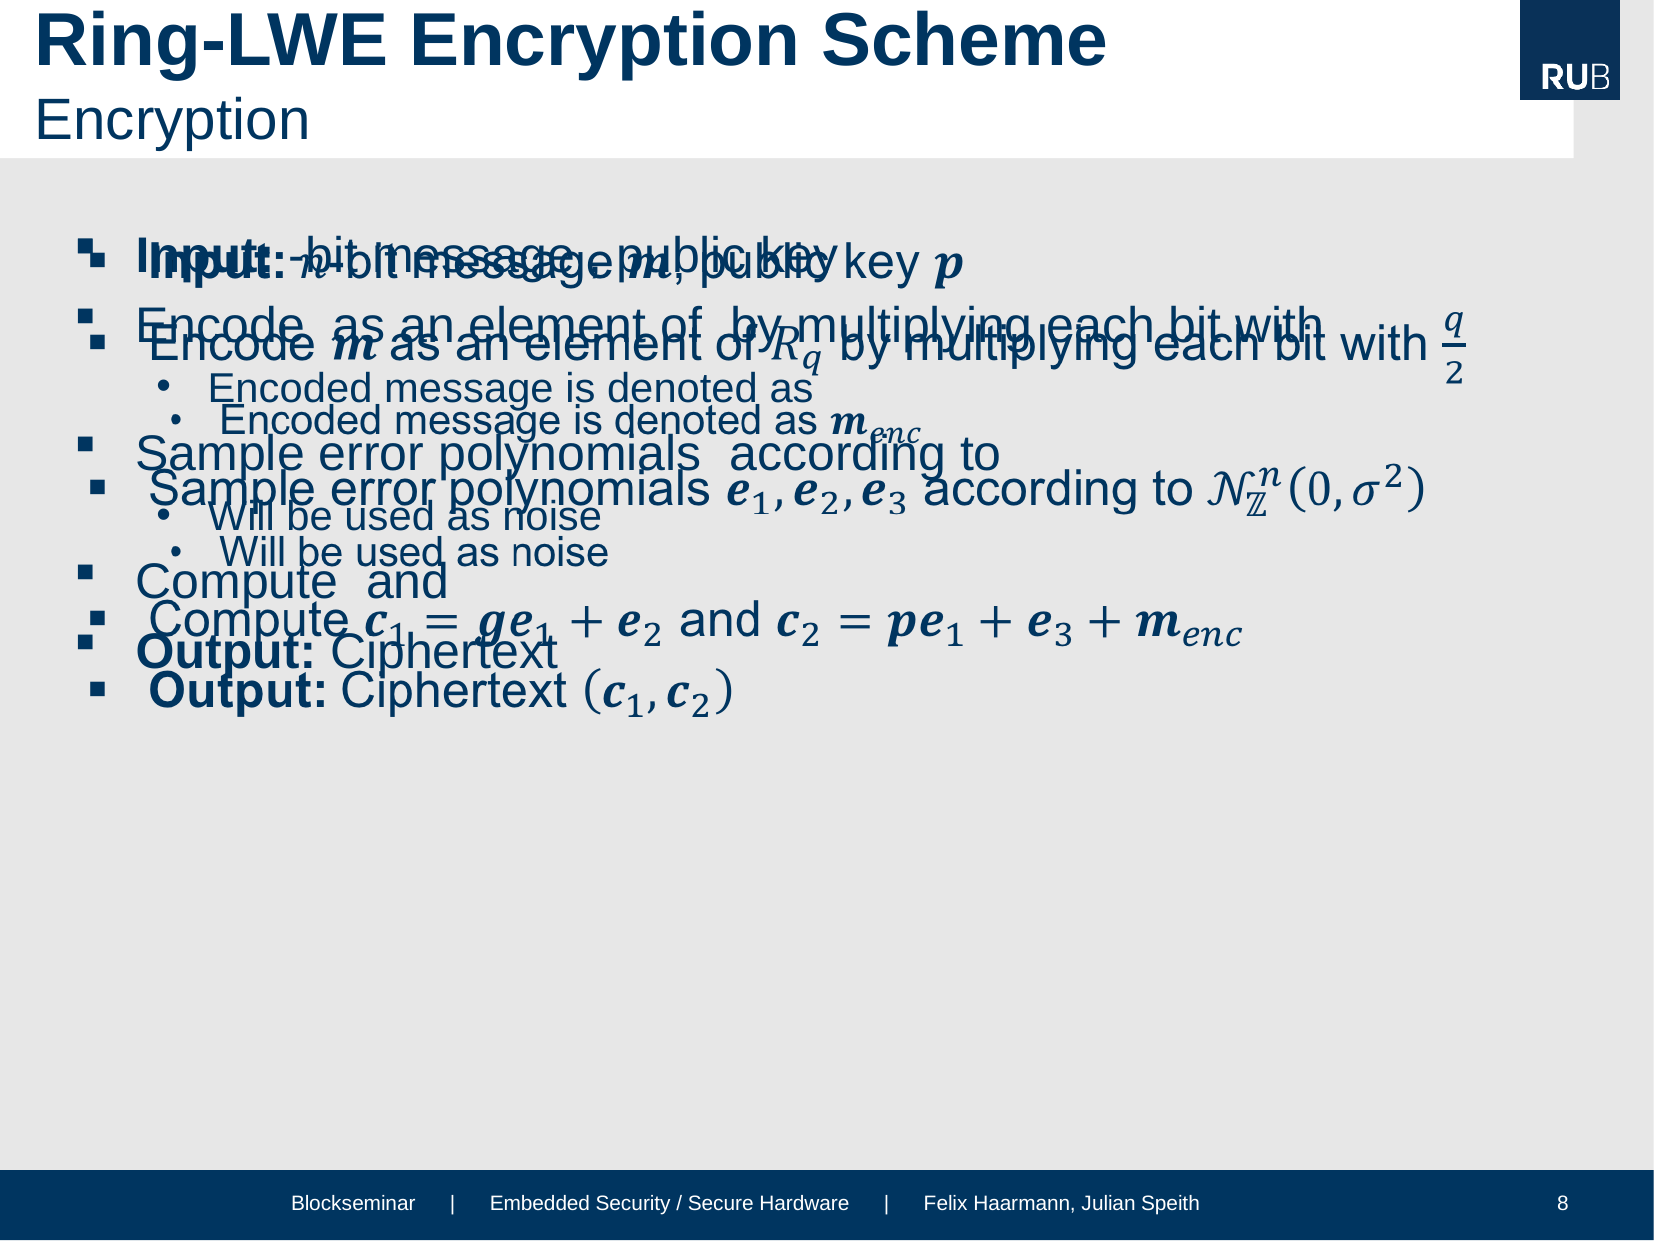

Ring-LWE Encryption Scheme
Encryption
# Input: -bit message , public key
Encode as an element of by multiplying each bit with
Encoded message is denoted as
Sample error polynomials according to
Will be used as noise
Compute and
Output: Ciphertext